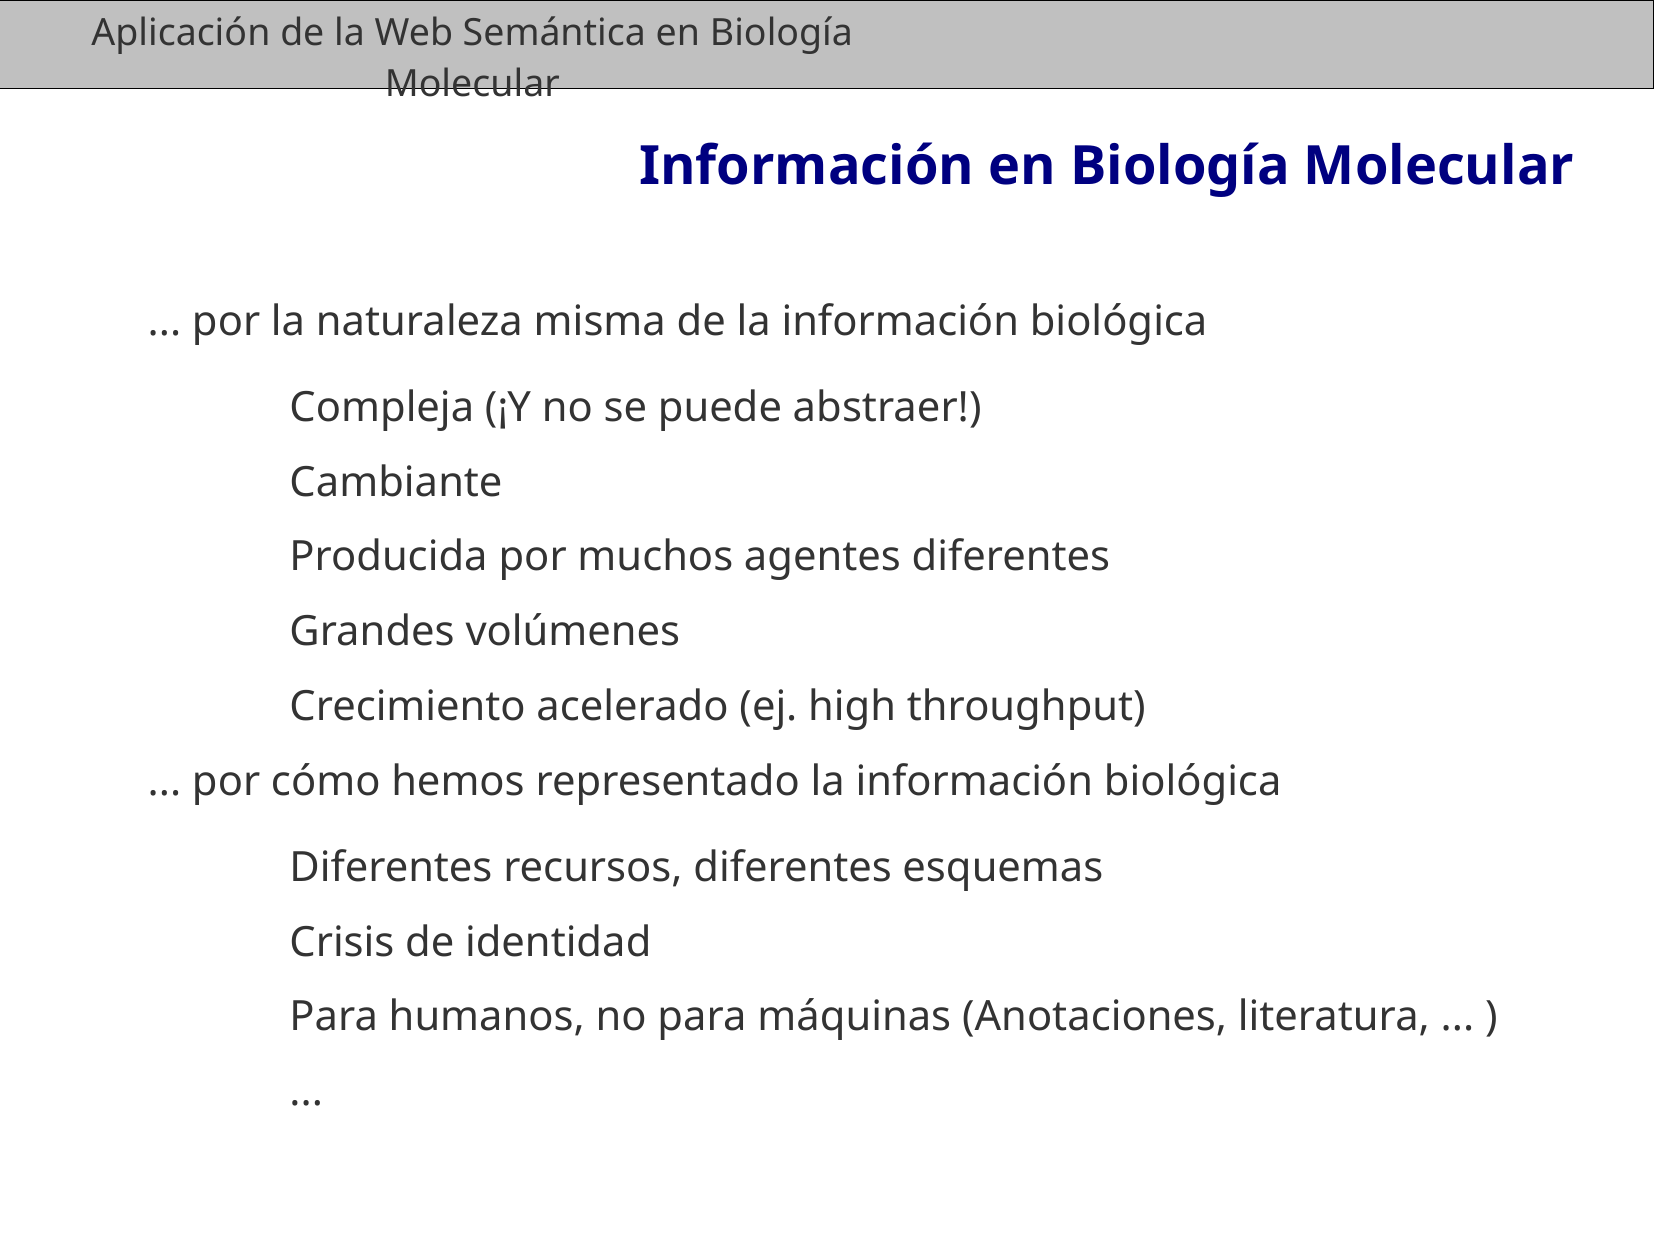

Aplicación de la Web Semántica en Biología Molecular
Información en Biología Molecular
# ... por la naturaleza misma de la información biológica
Compleja (¡Y no se puede abstraer!)
Cambiante
Producida por muchos agentes diferentes
Grandes volúmenes
Crecimiento acelerado (ej. high throughput)
... por cómo hemos representado la información biológica
Diferentes recursos, diferentes esquemas
Crisis de identidad
Para humanos, no para máquinas (Anotaciones, literatura, ... )
...